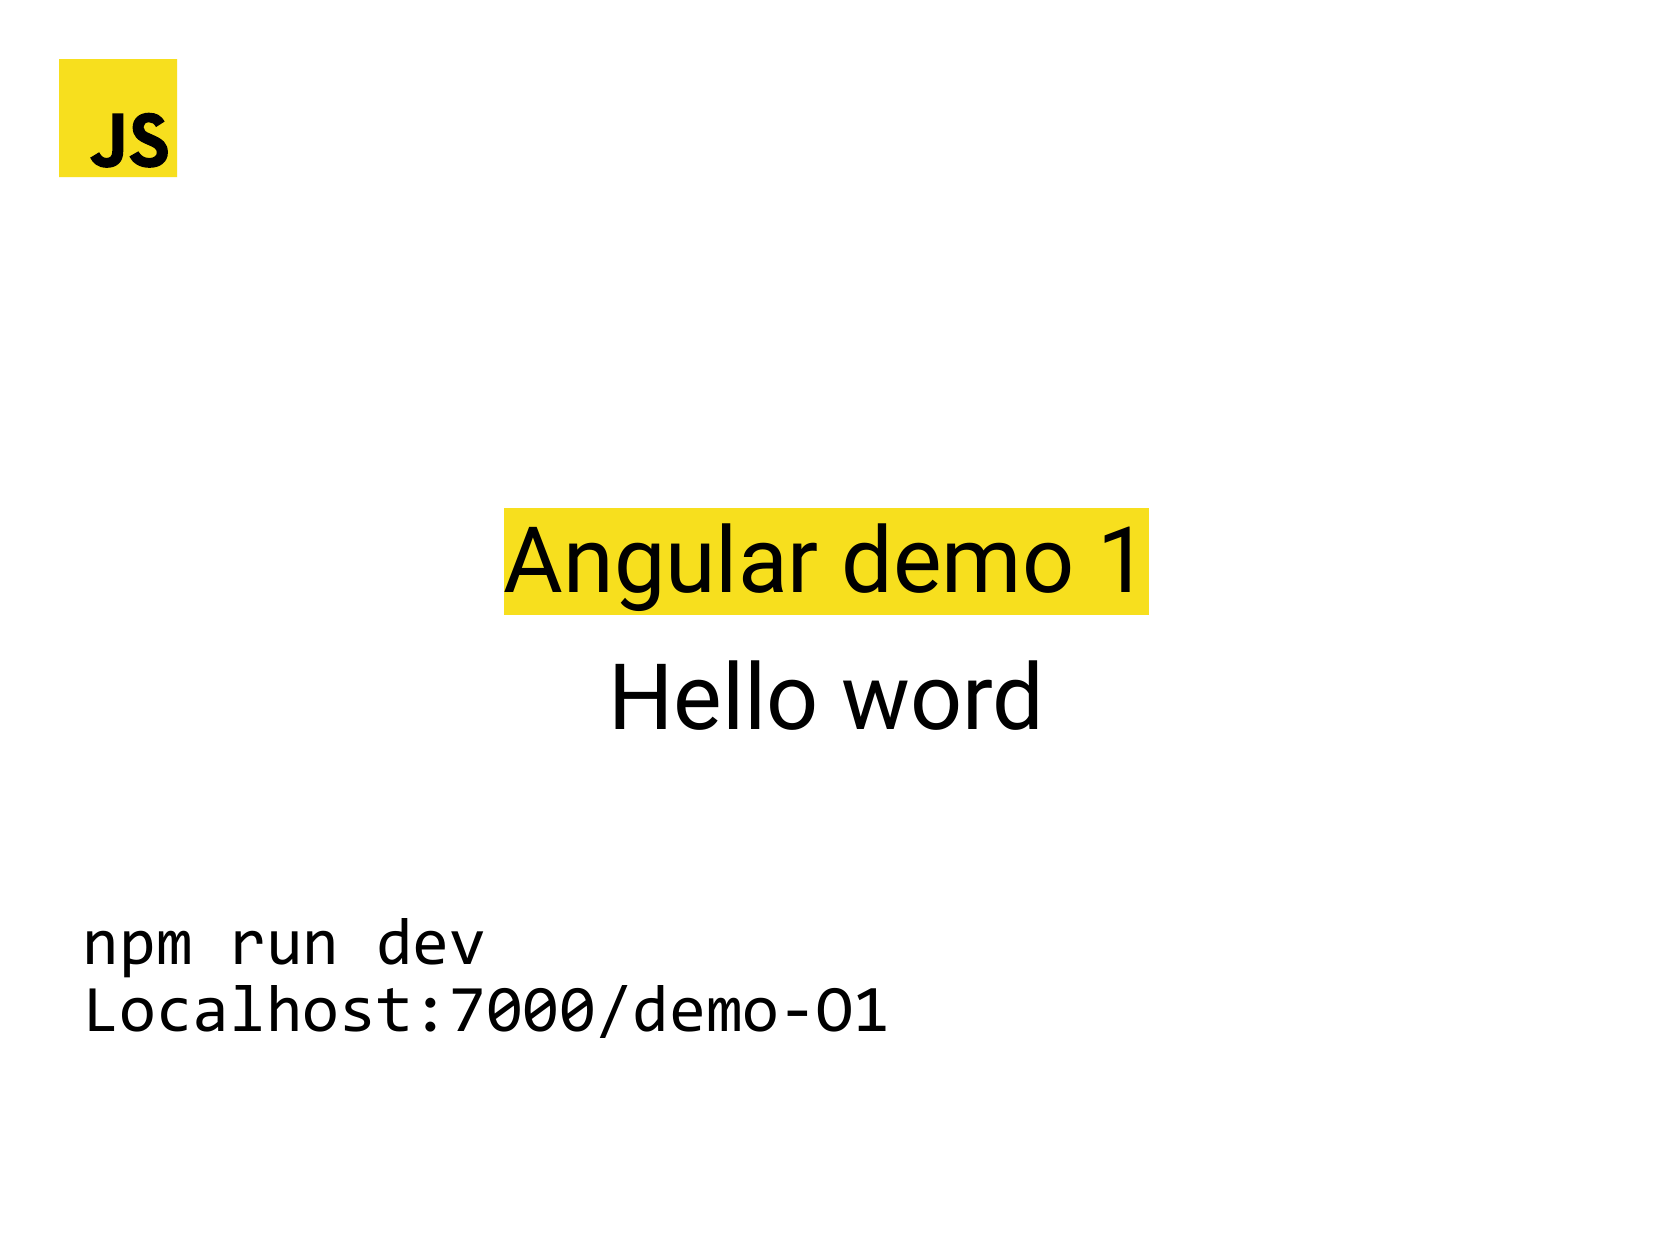

#
Angular demo 1
Hello word
npm run dev
Localhost:7000/demo-O1